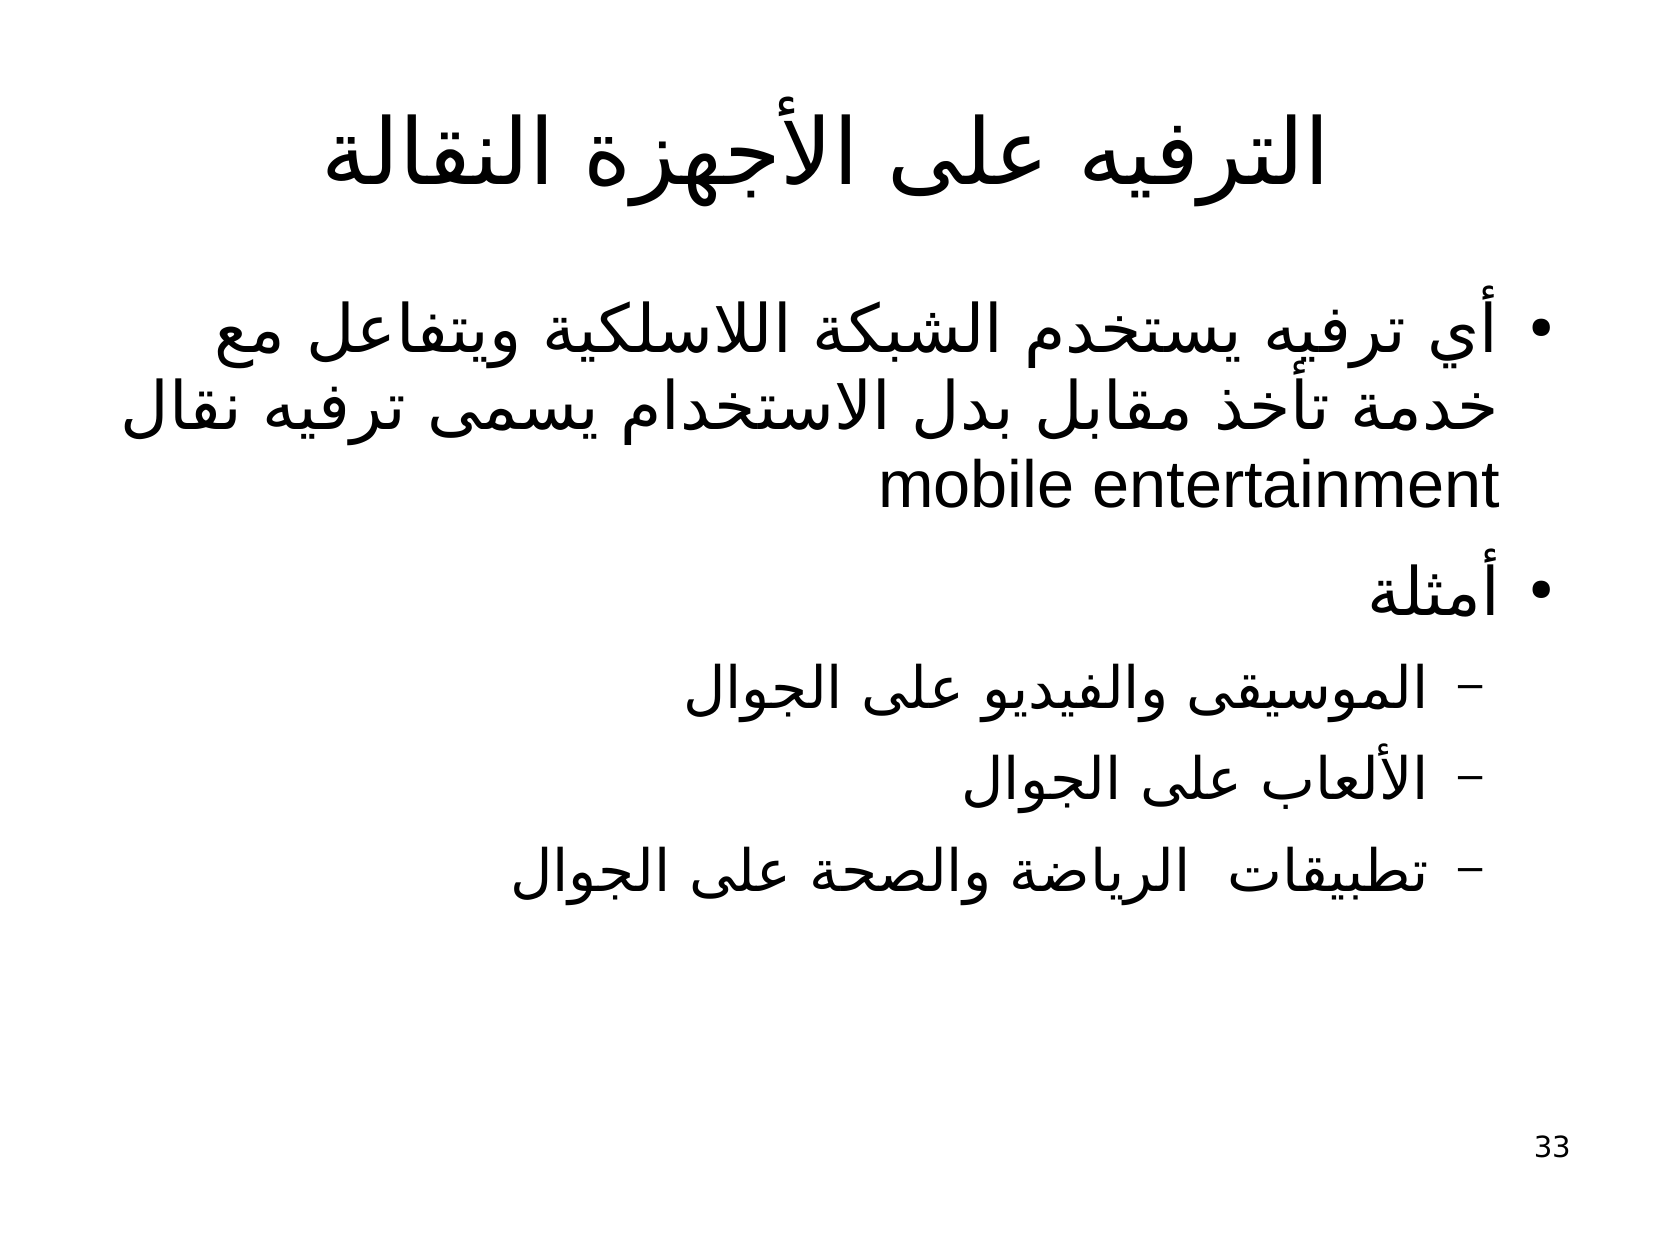

# الترفيه على الأجهزة النقالة
أي ترفيه يستخدم الشبكة اللاسلكية ويتفاعل مع خدمة تأخذ مقابل بدل الاستخدام يسمى ترفيه نقال mobile entertainment
أمثلة
الموسيقى والفيديو على الجوال
الألعاب على الجوال
تطبيقات الرياضة والصحة على الجوال
33